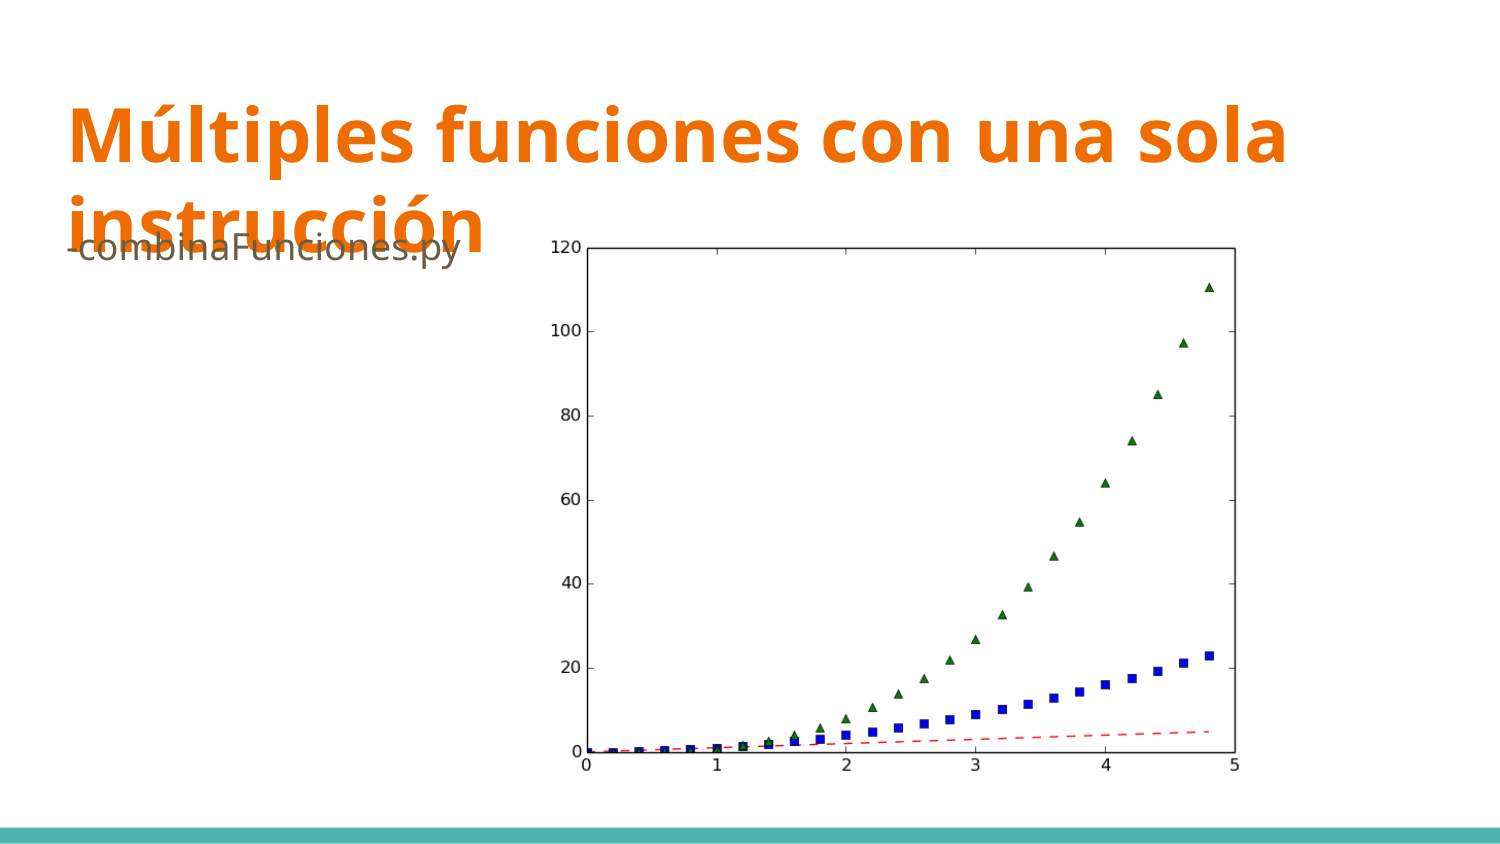

# Múltiples funciones con una sola instrucción
-combinaFunciones.py